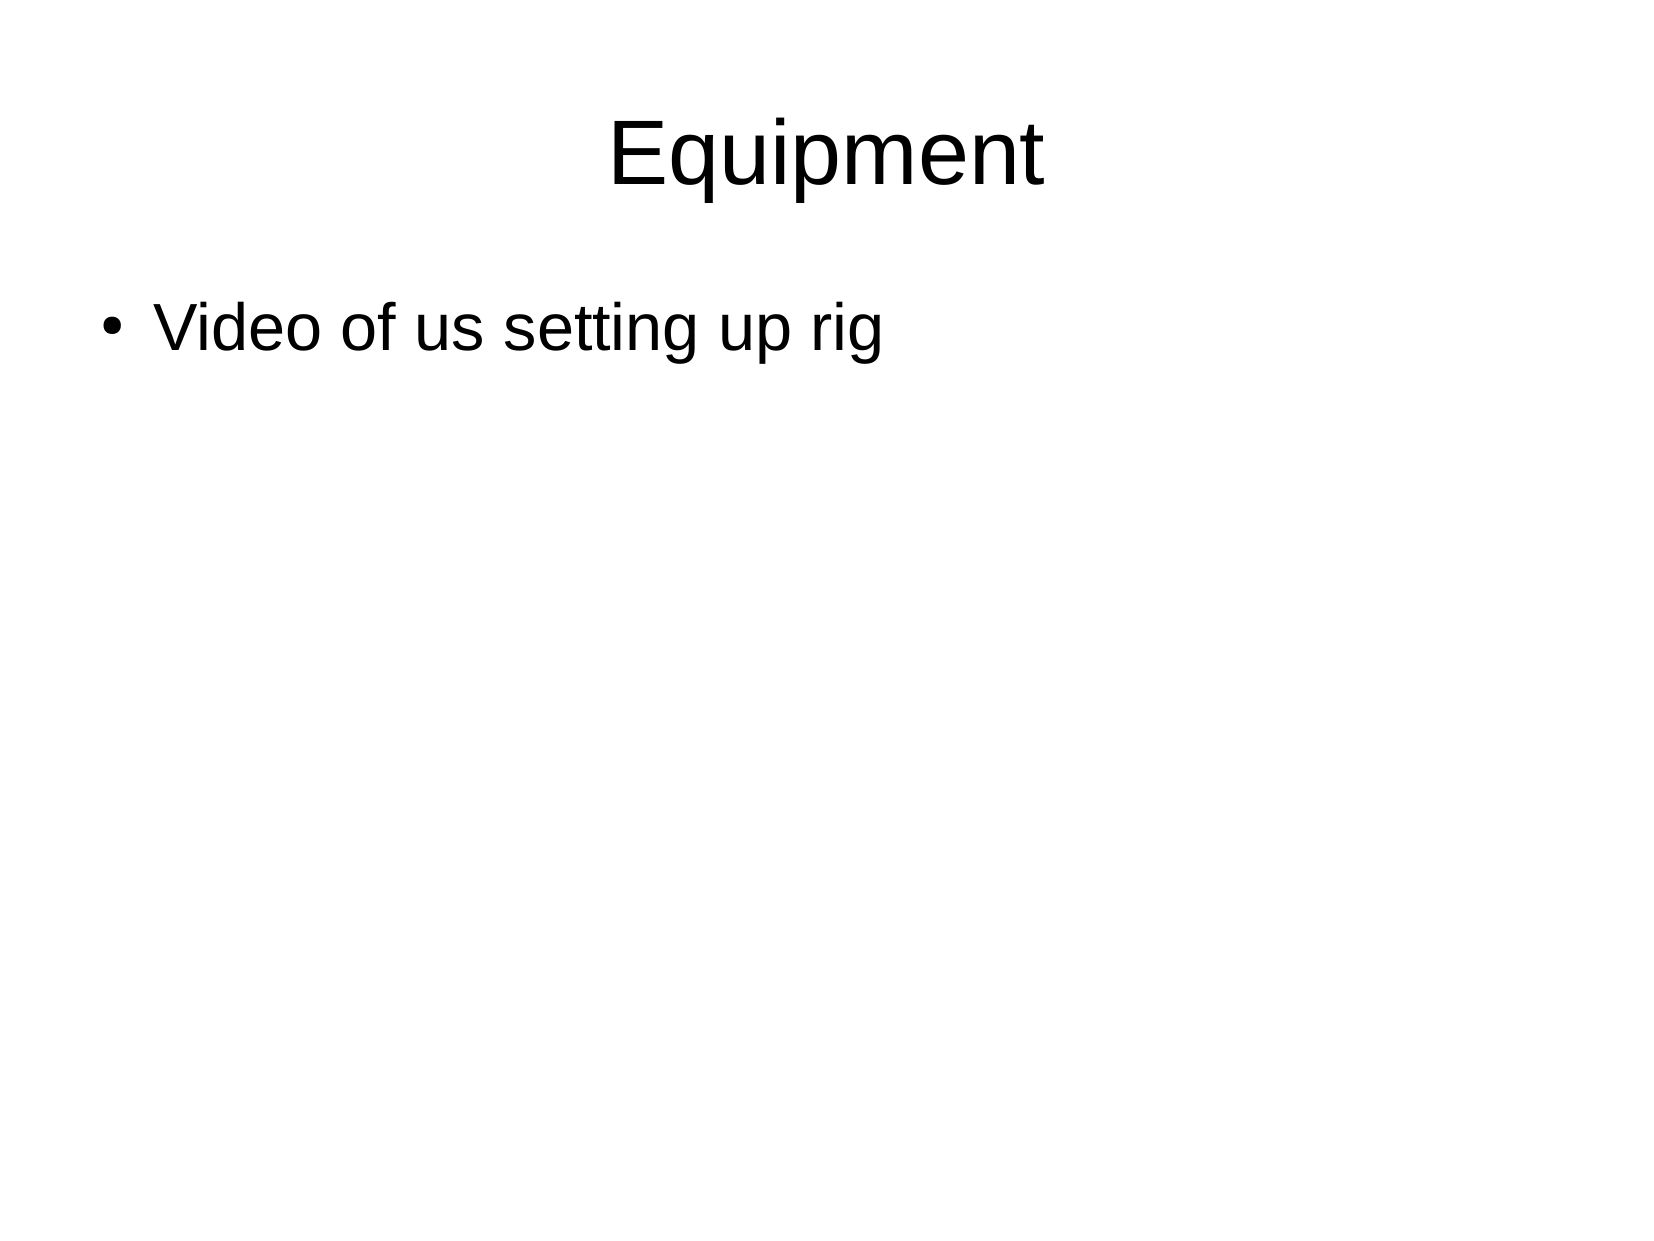

# Equipment
Video of us setting up rig